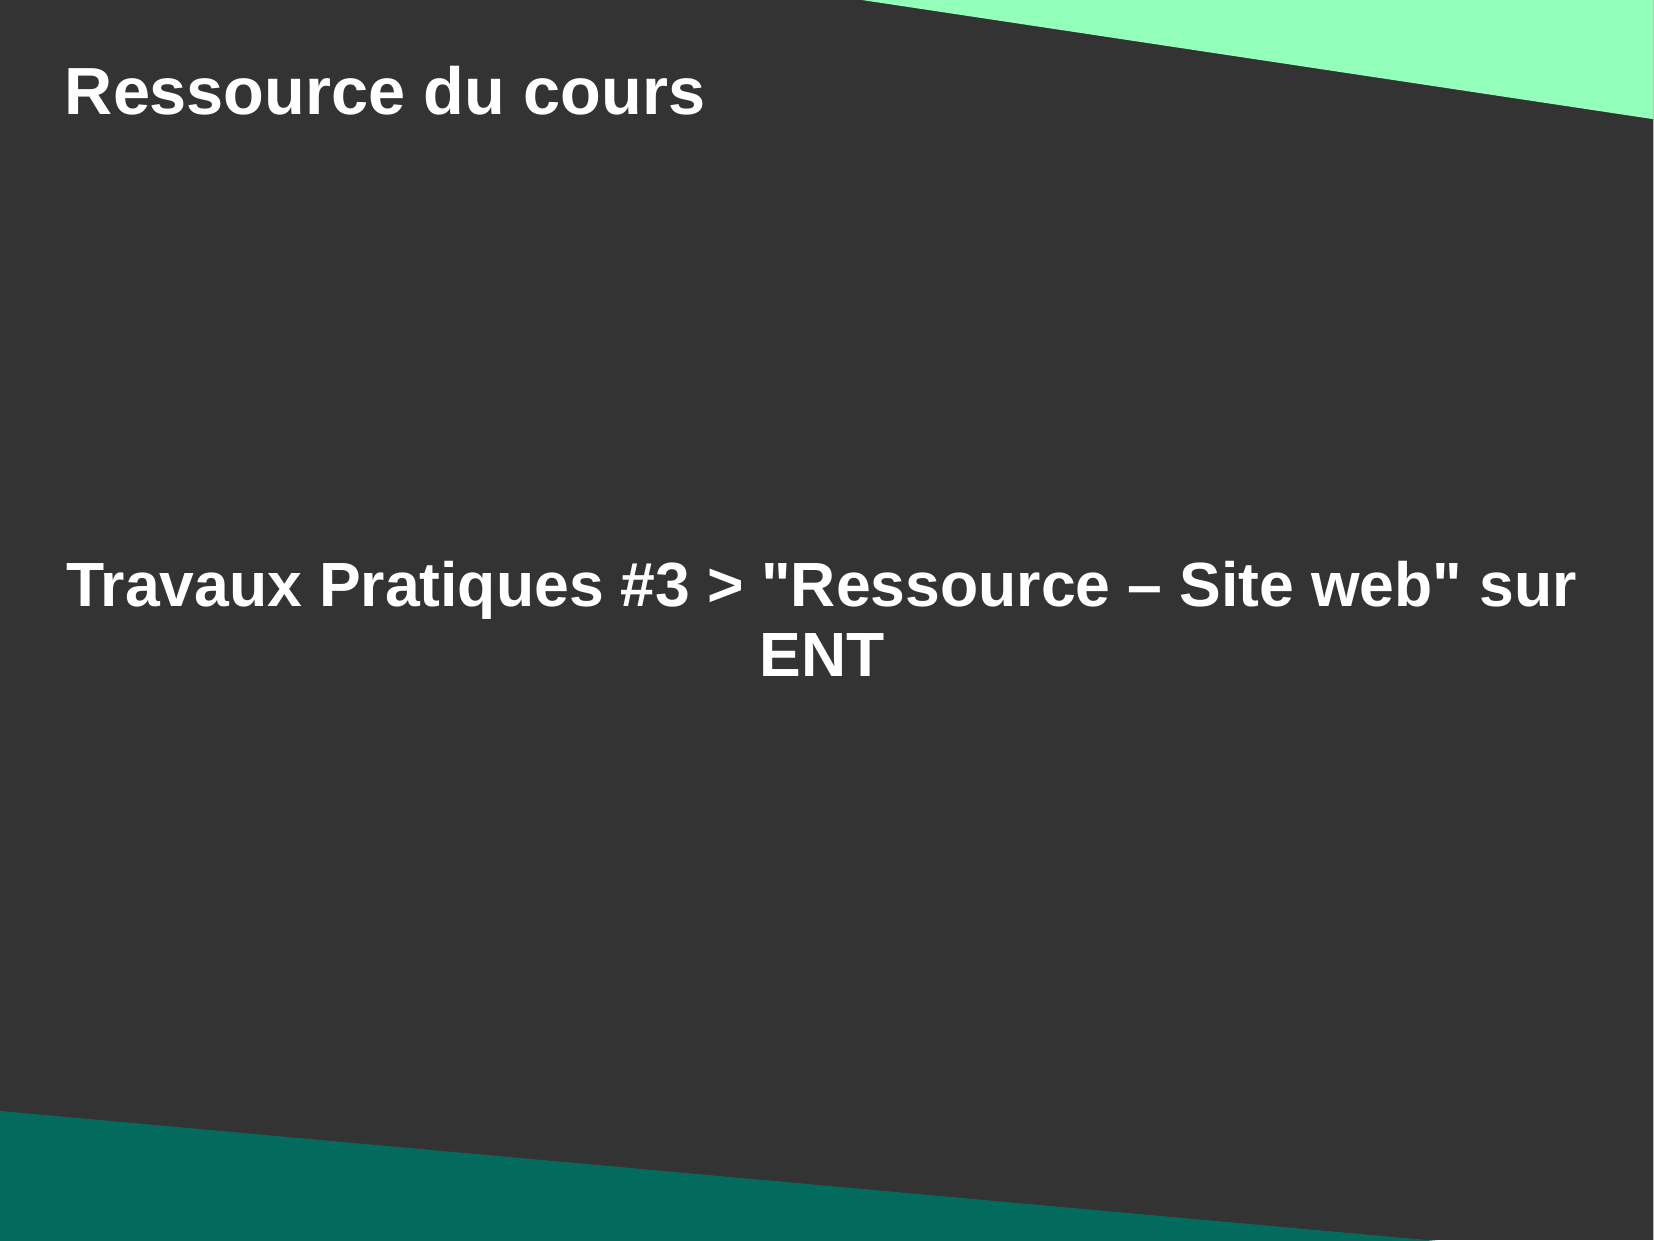

# Ressource du cours
Travaux Pratiques #3 > "Ressource – Site web" sur ENT